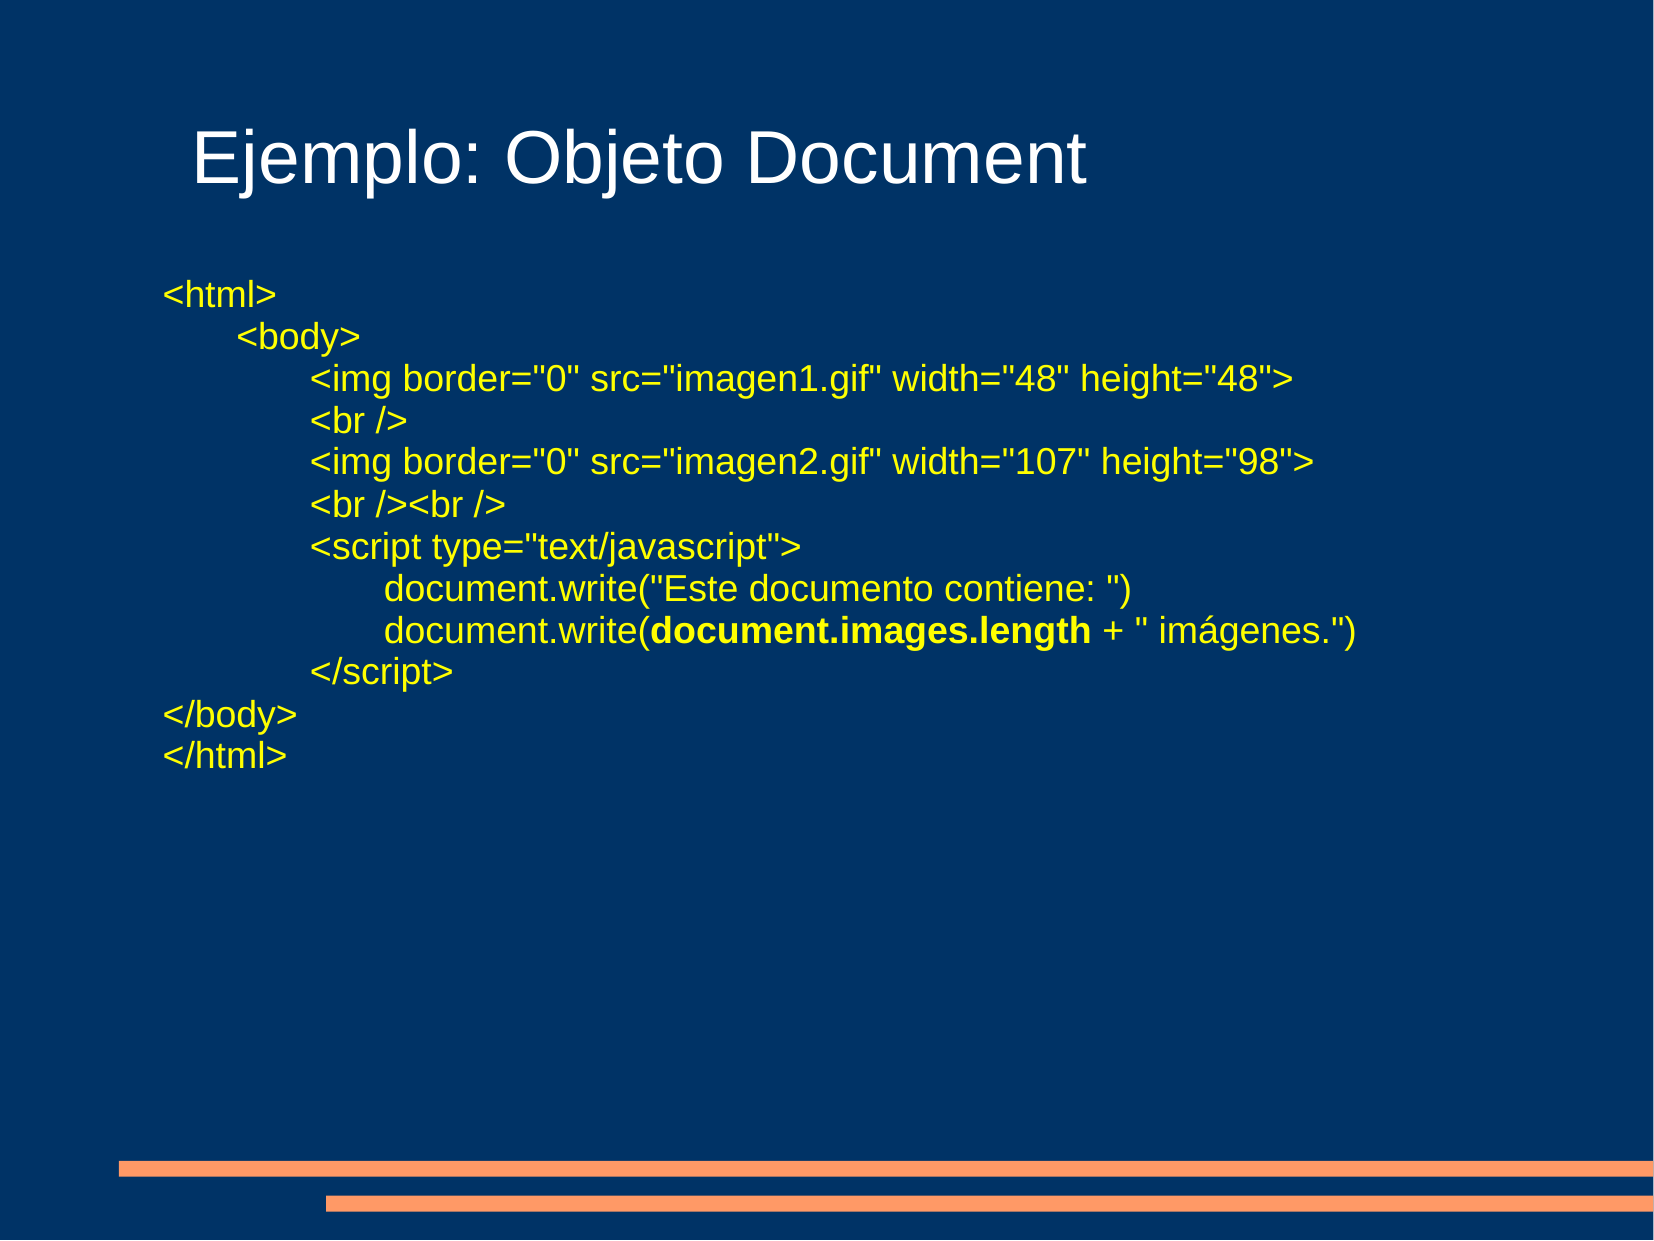

Ejemplo: Objeto Document
<html>
	<body>
		<img border="0" src="imagen1.gif" width="48" height="48">
		<br />
		<img border="0" src="imagen2.gif" width="107" height="98">
		<br /><br />
		<script type="text/javascript">
			document.write("Este documento contiene: ")
			document.write(document.images.length + " imágenes.")
		</script>
</body>
</html>